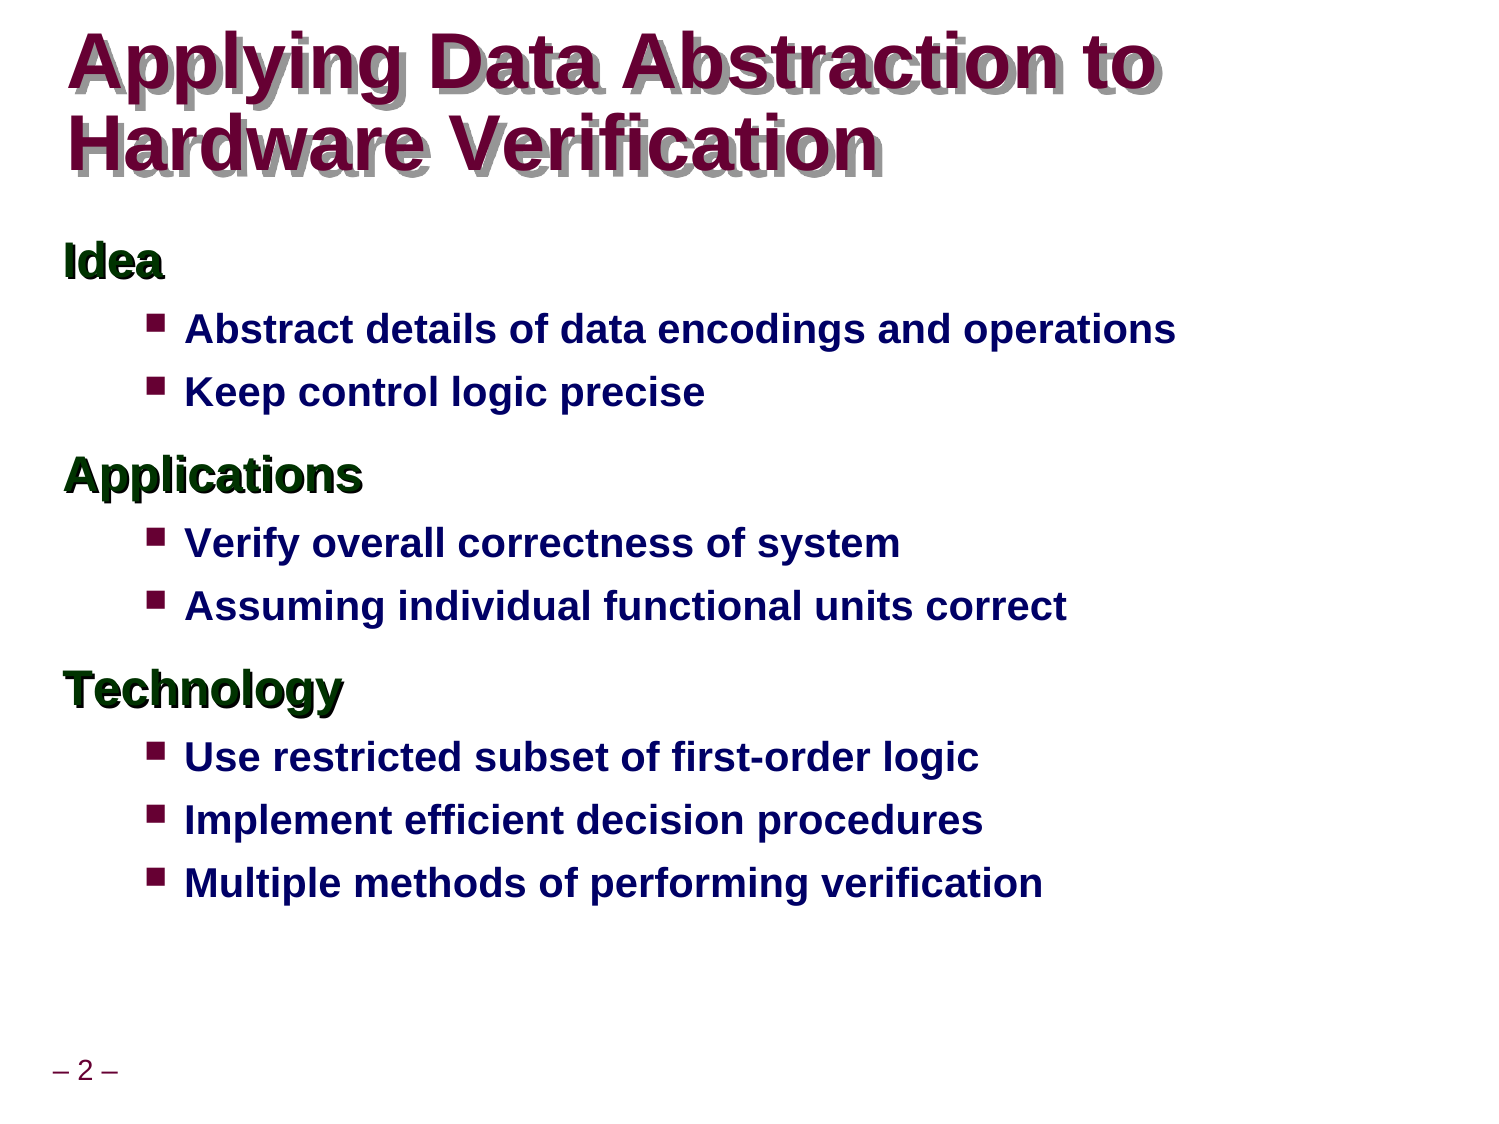

# Applying Data Abstraction to Hardware Verification
Idea
Abstract details of data encodings and operations
Keep control logic precise
Applications
Verify overall correctness of system
Assuming individual functional units correct
Technology
Use restricted subset of first-order logic
Implement efficient decision procedures
Multiple methods of performing verification